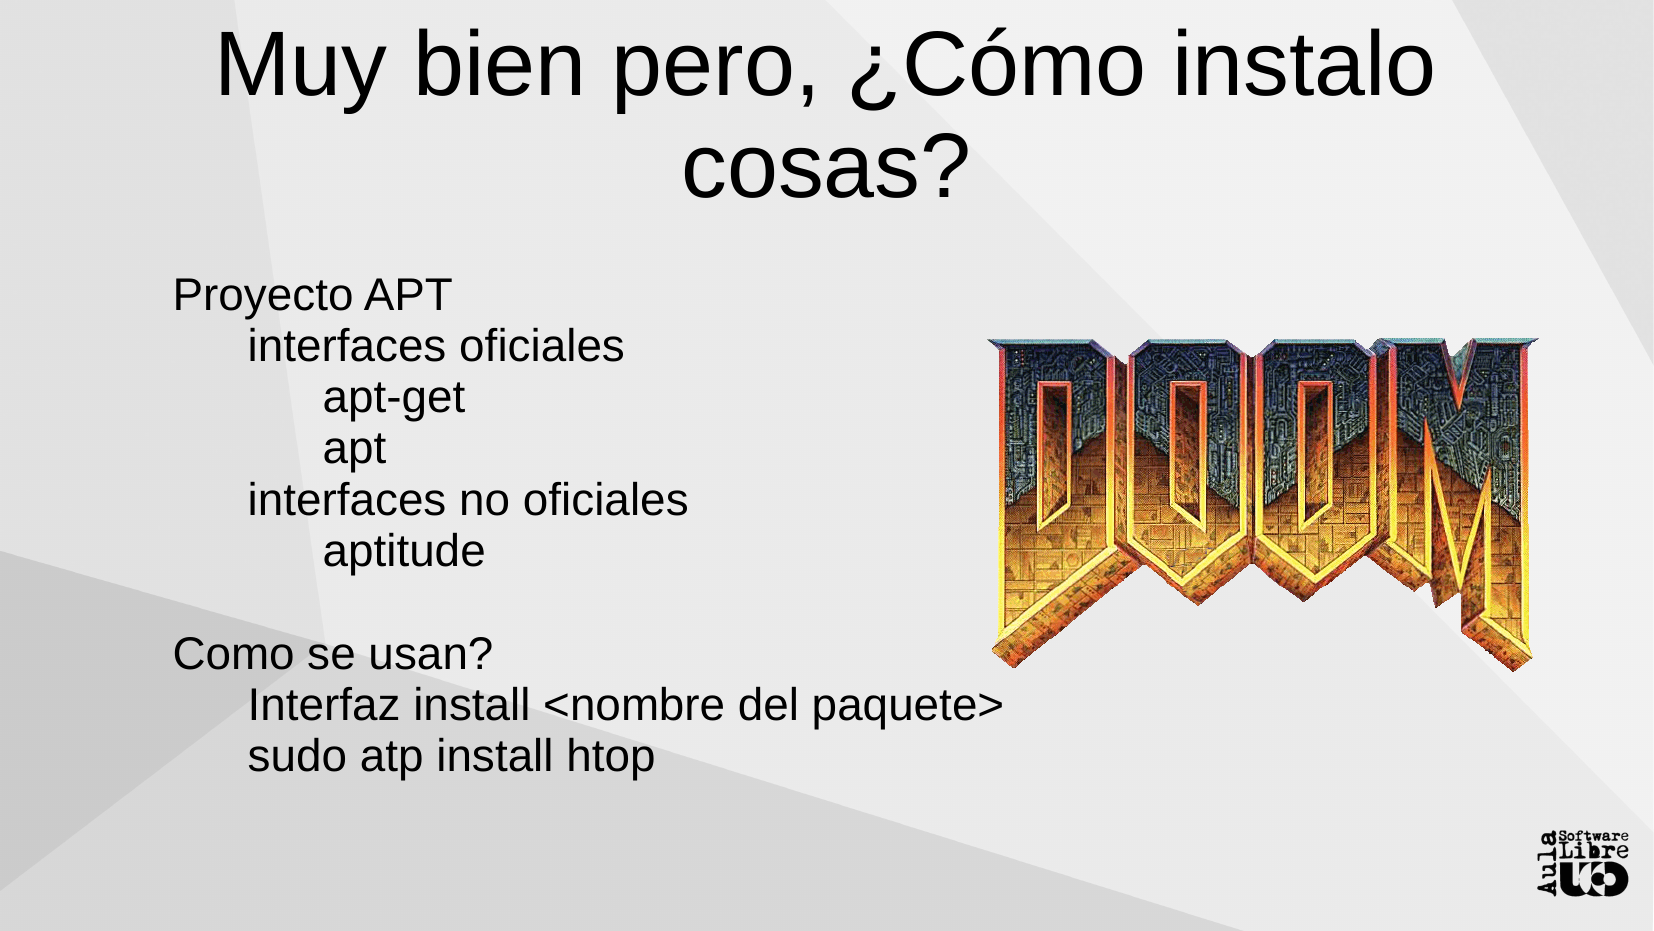

# Muy bien pero, ¿Cómo instalo cosas?
Proyecto APT
	interfaces oficiales
		apt-get
		apt
	interfaces no oficiales
		aptitude
Como se usan?
	Interfaz install <nombre del paquete>
	sudo atp install htop